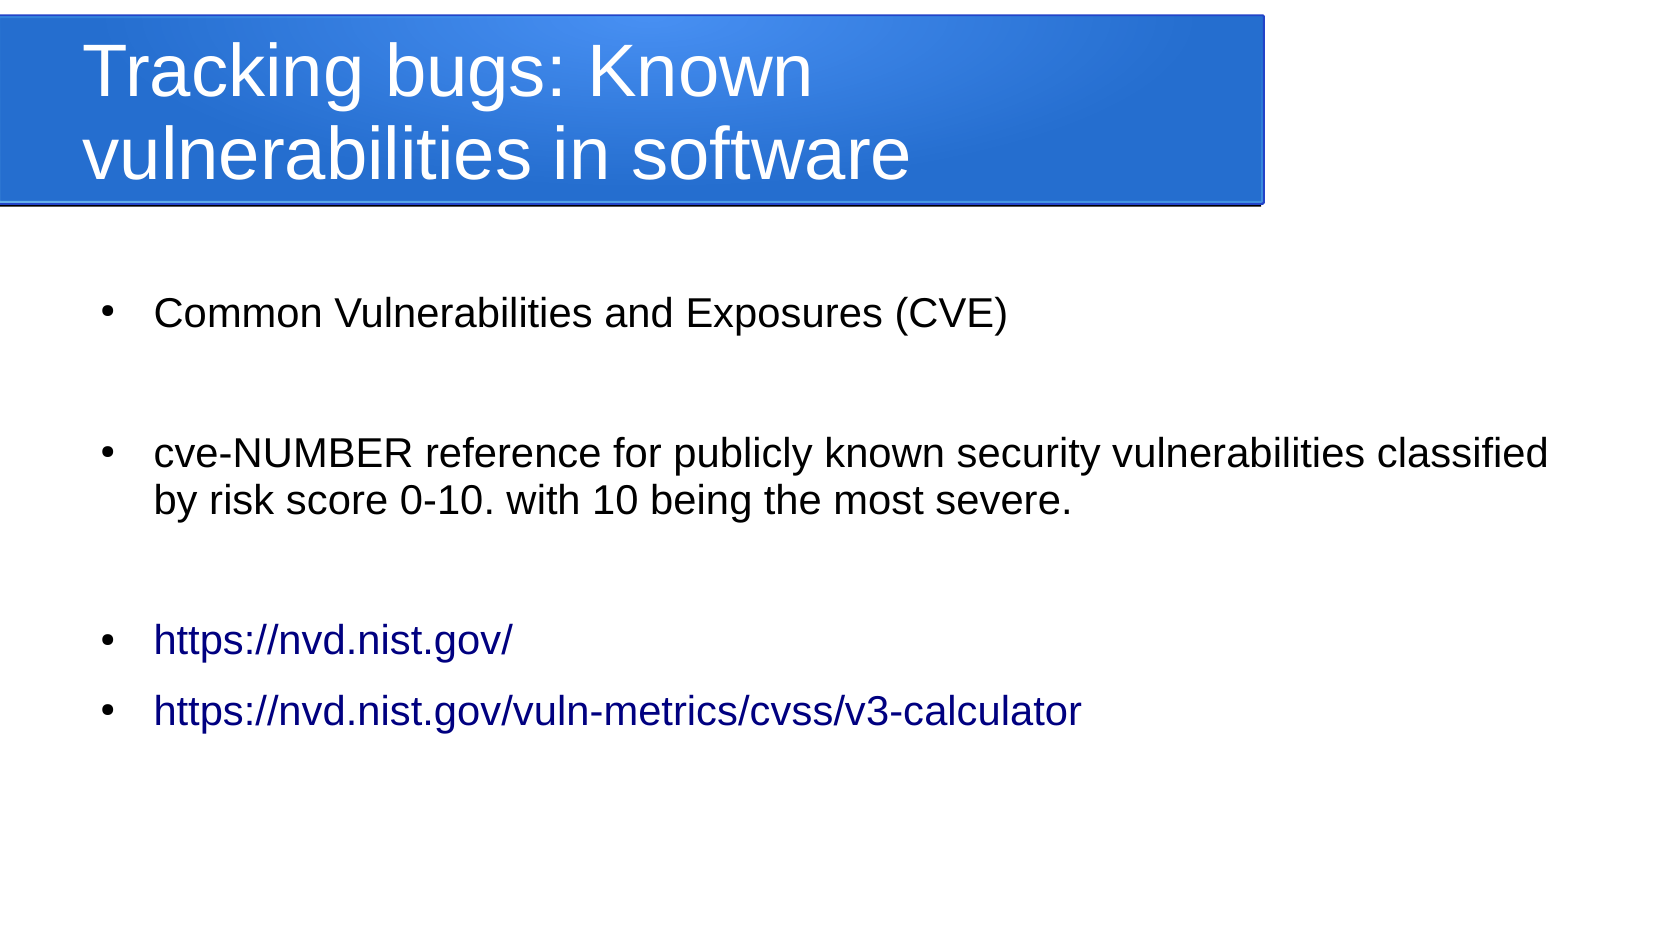

# Tracking bugs: Known vulnerabilities in software
Common Vulnerabilities and Exposures (CVE)
cve-NUMBER reference for publicly known security vulnerabilities classified by risk score 0-10. with 10 being the most severe.
https://nvd.nist.gov/
https://nvd.nist.gov/vuln-metrics/cvss/v3-calculator